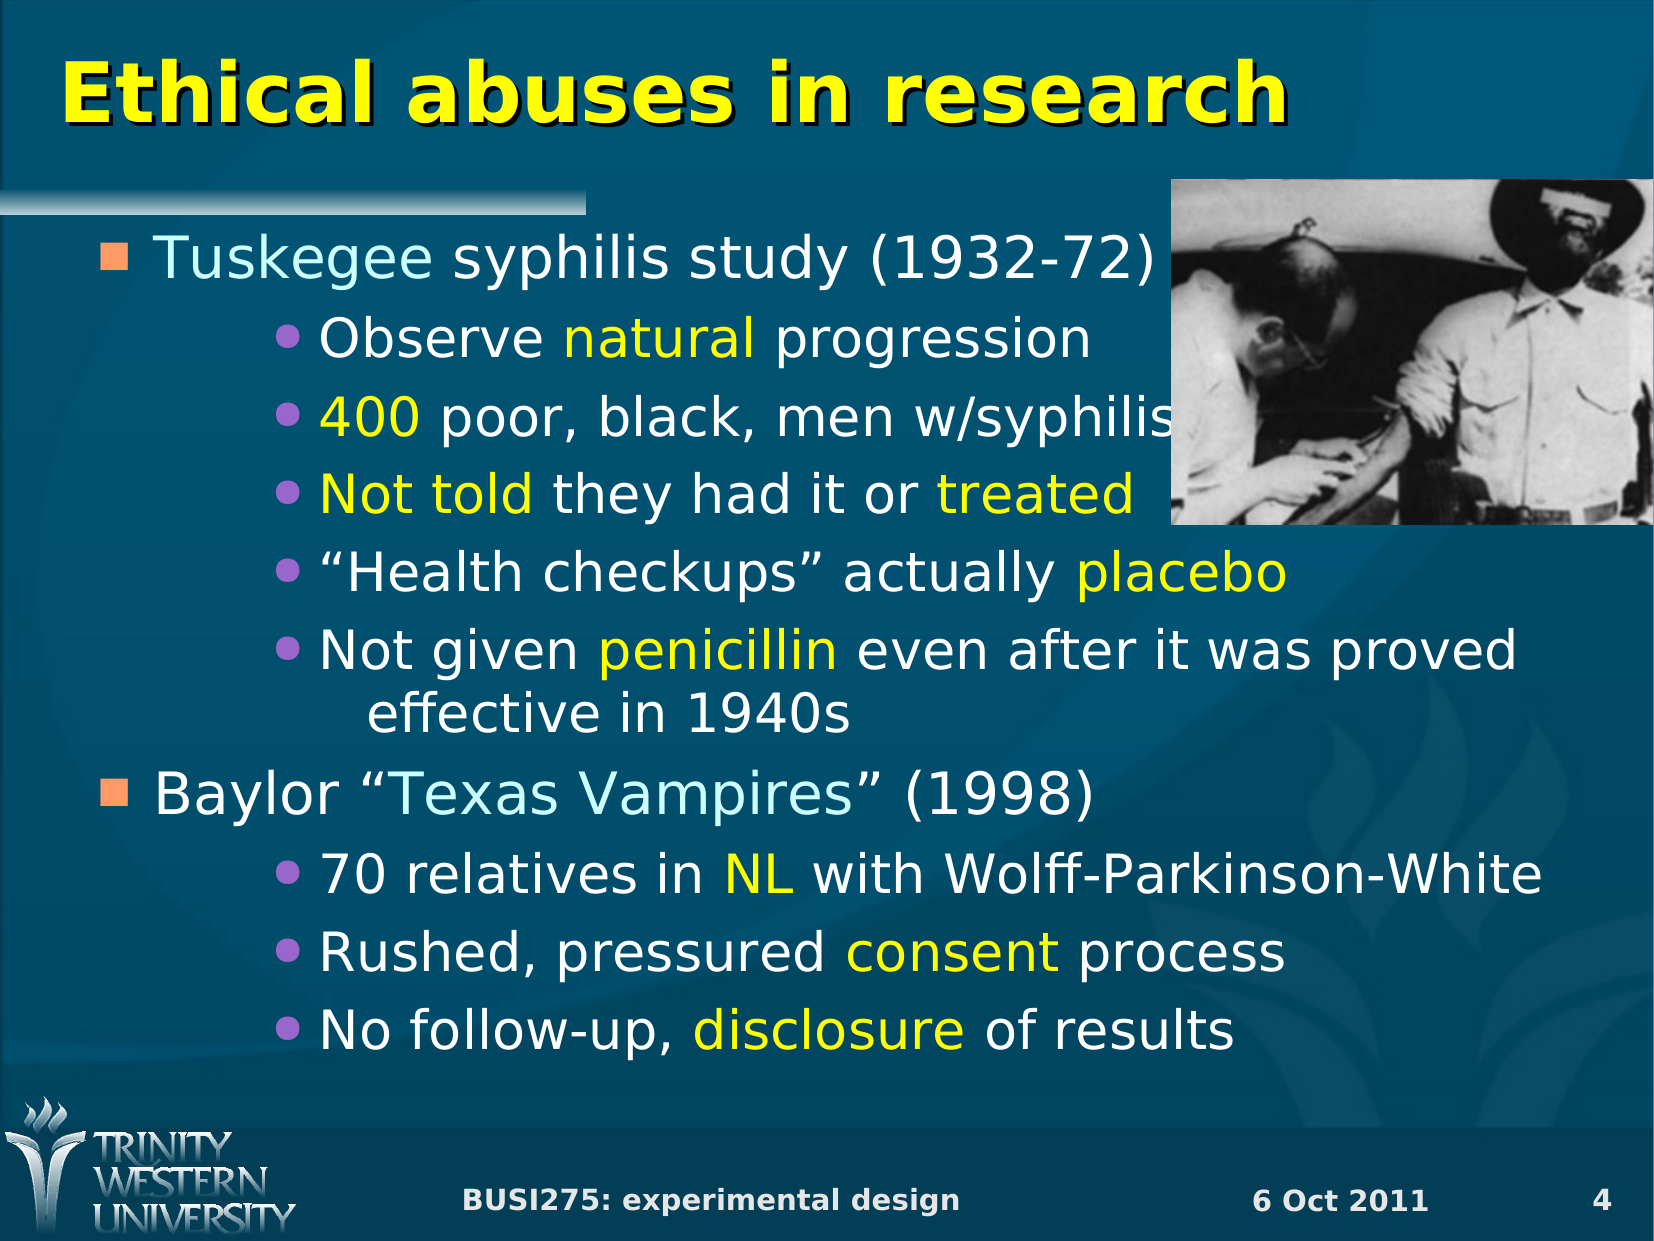

# Ethical abuses in research
Tuskegee syphilis study (1932-72)
Observe natural progression
400 poor, black, men w/syphilis
Not told they had it or treated
“Health checkups” actually placebo
Not given penicillin even after it was proved effective in 1940s
Baylor “Texas Vampires” (1998)
70 relatives in NL with Wolff-Parkinson-White
Rushed, pressured consent process
No follow-up, disclosure of results
BUSI275: experimental design
6 Oct 2011
4